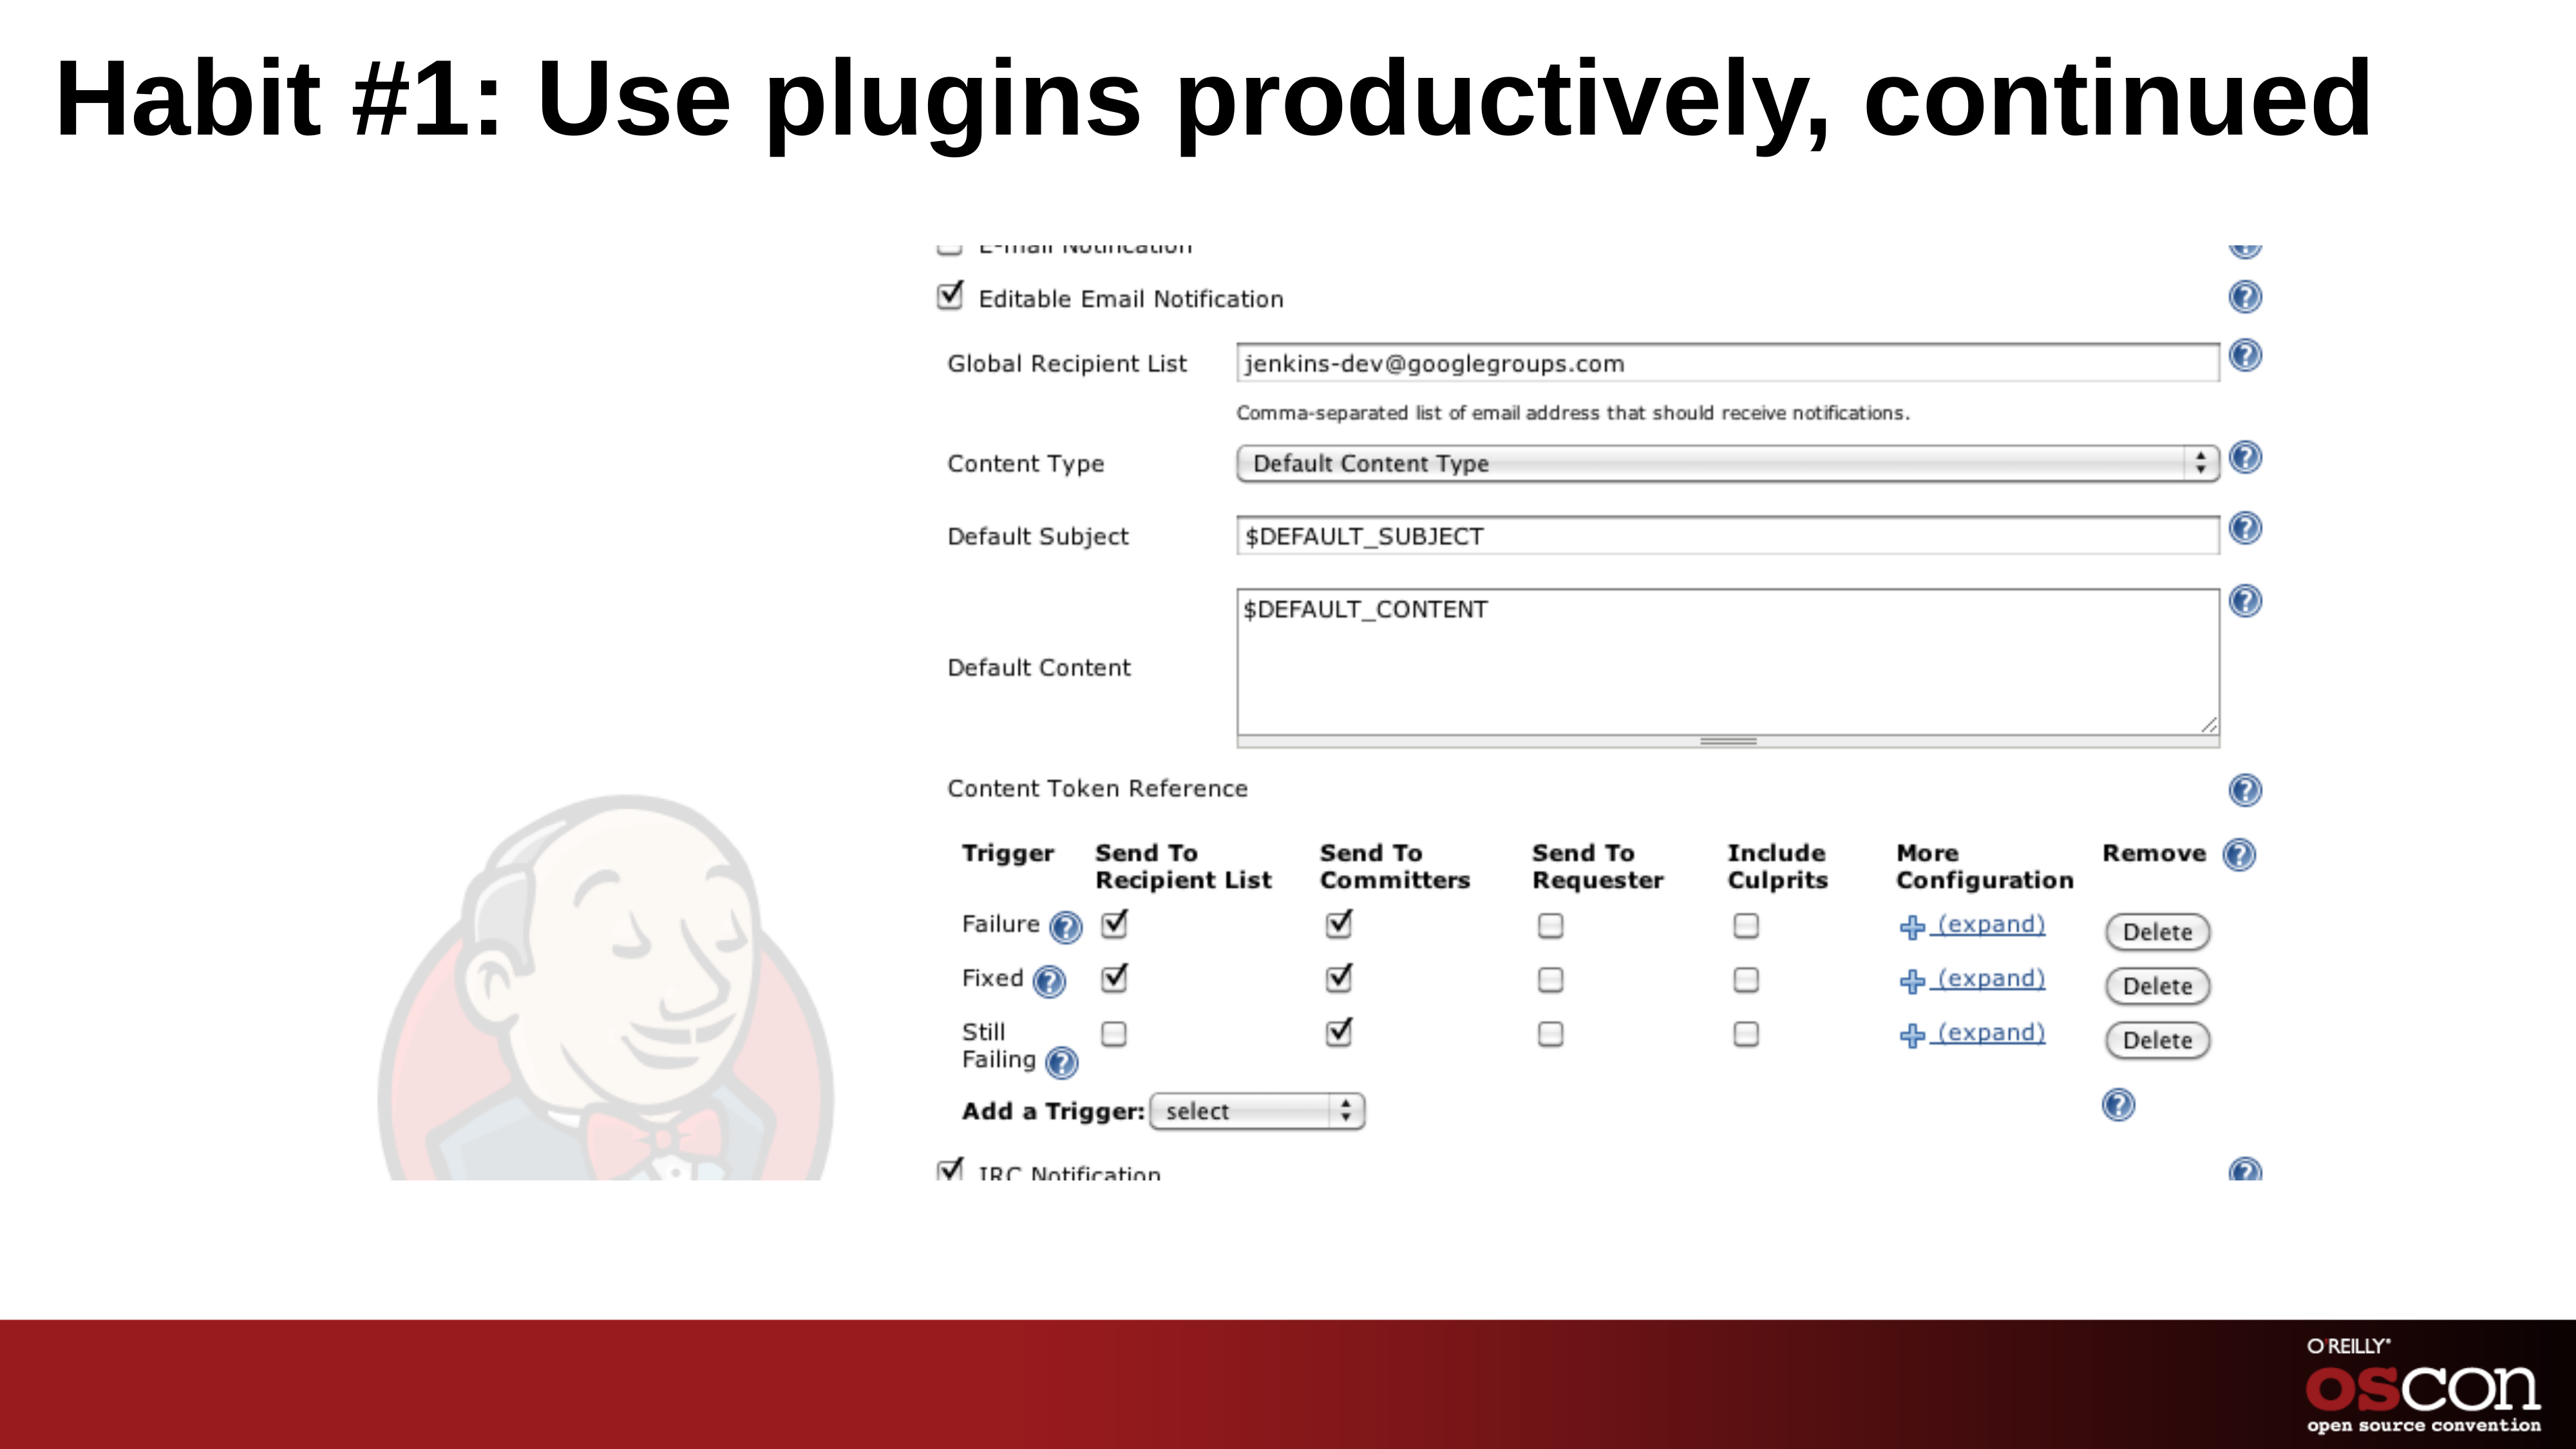

# Habit #1: Use plugins productively, continued